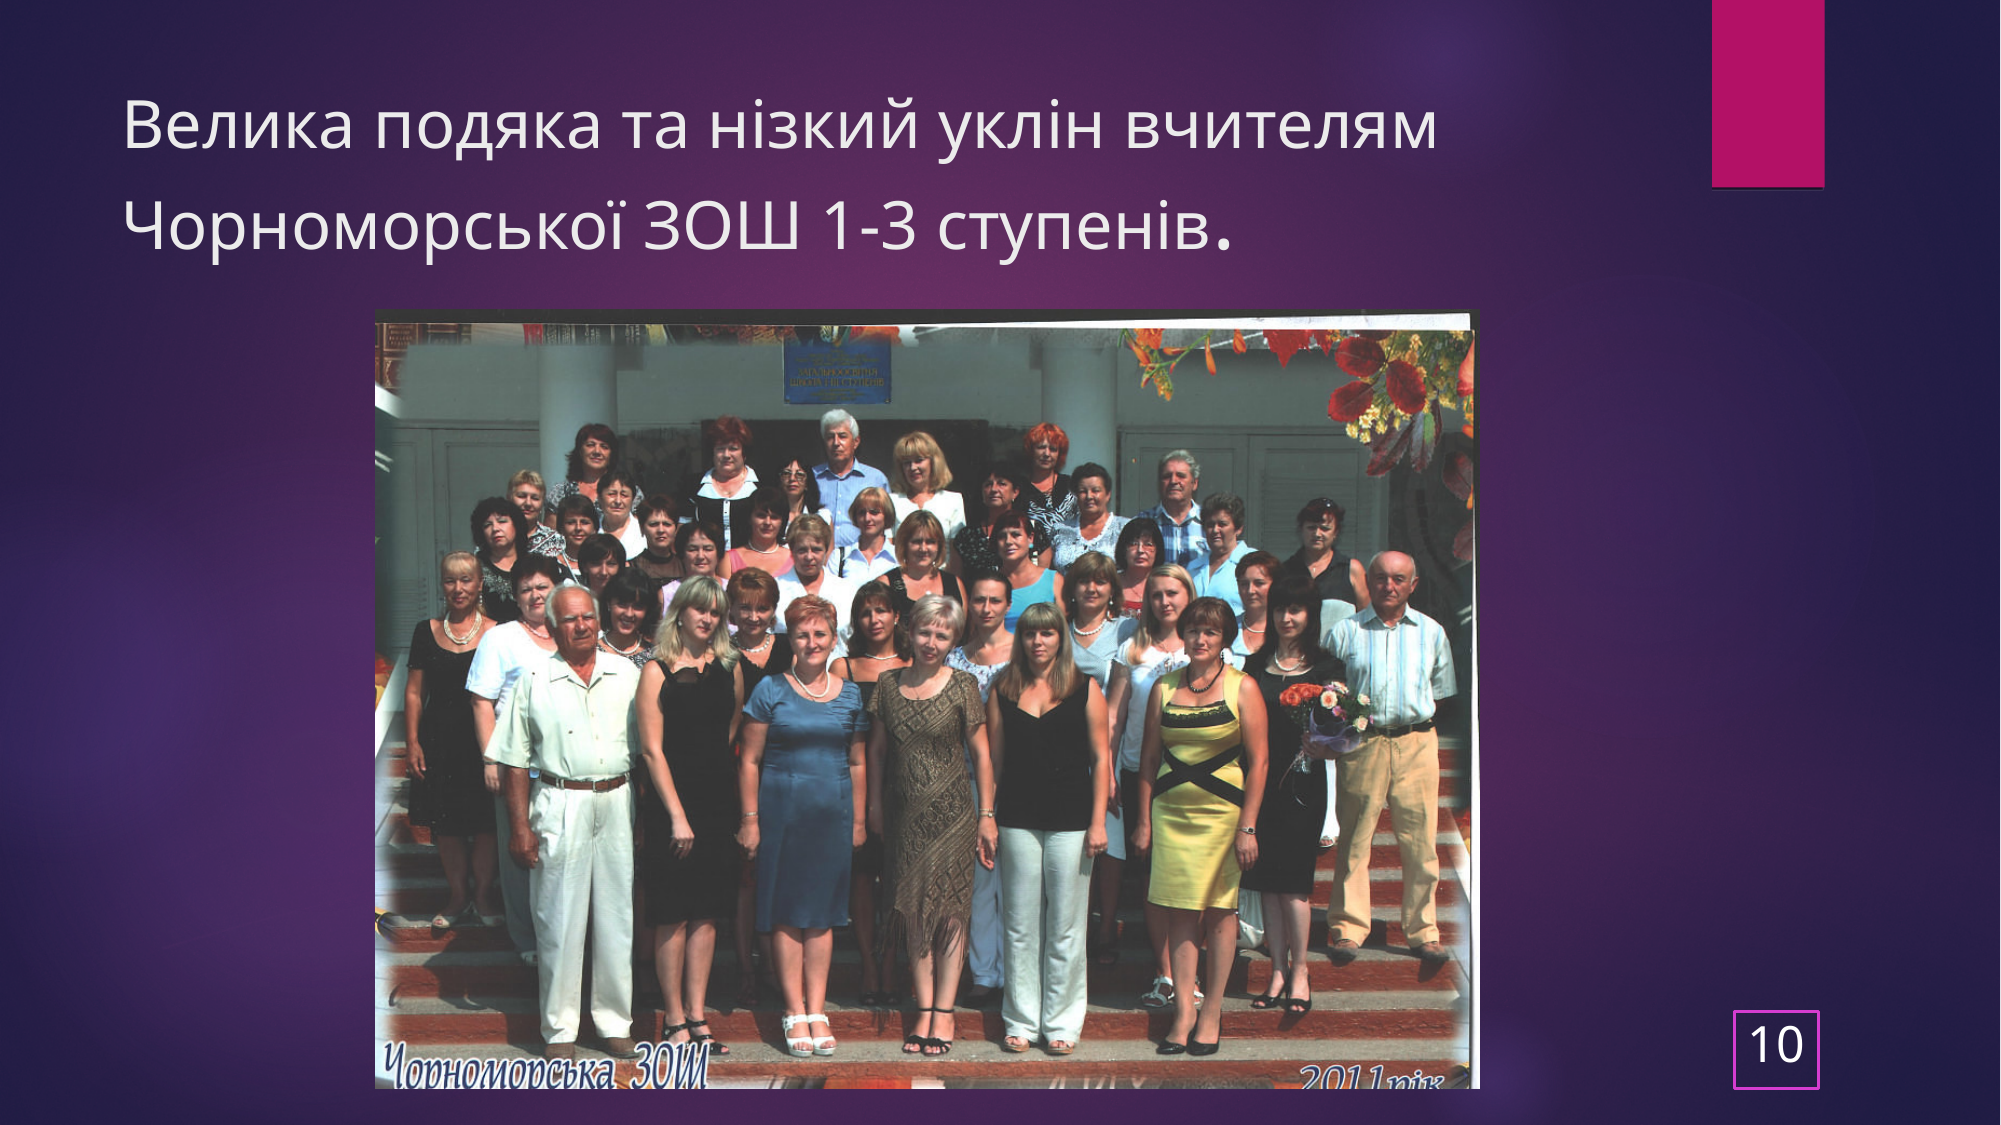

# Велика подяка та нізкий уклін вчителям Чорноморської ЗОШ 1-3 ступенів.